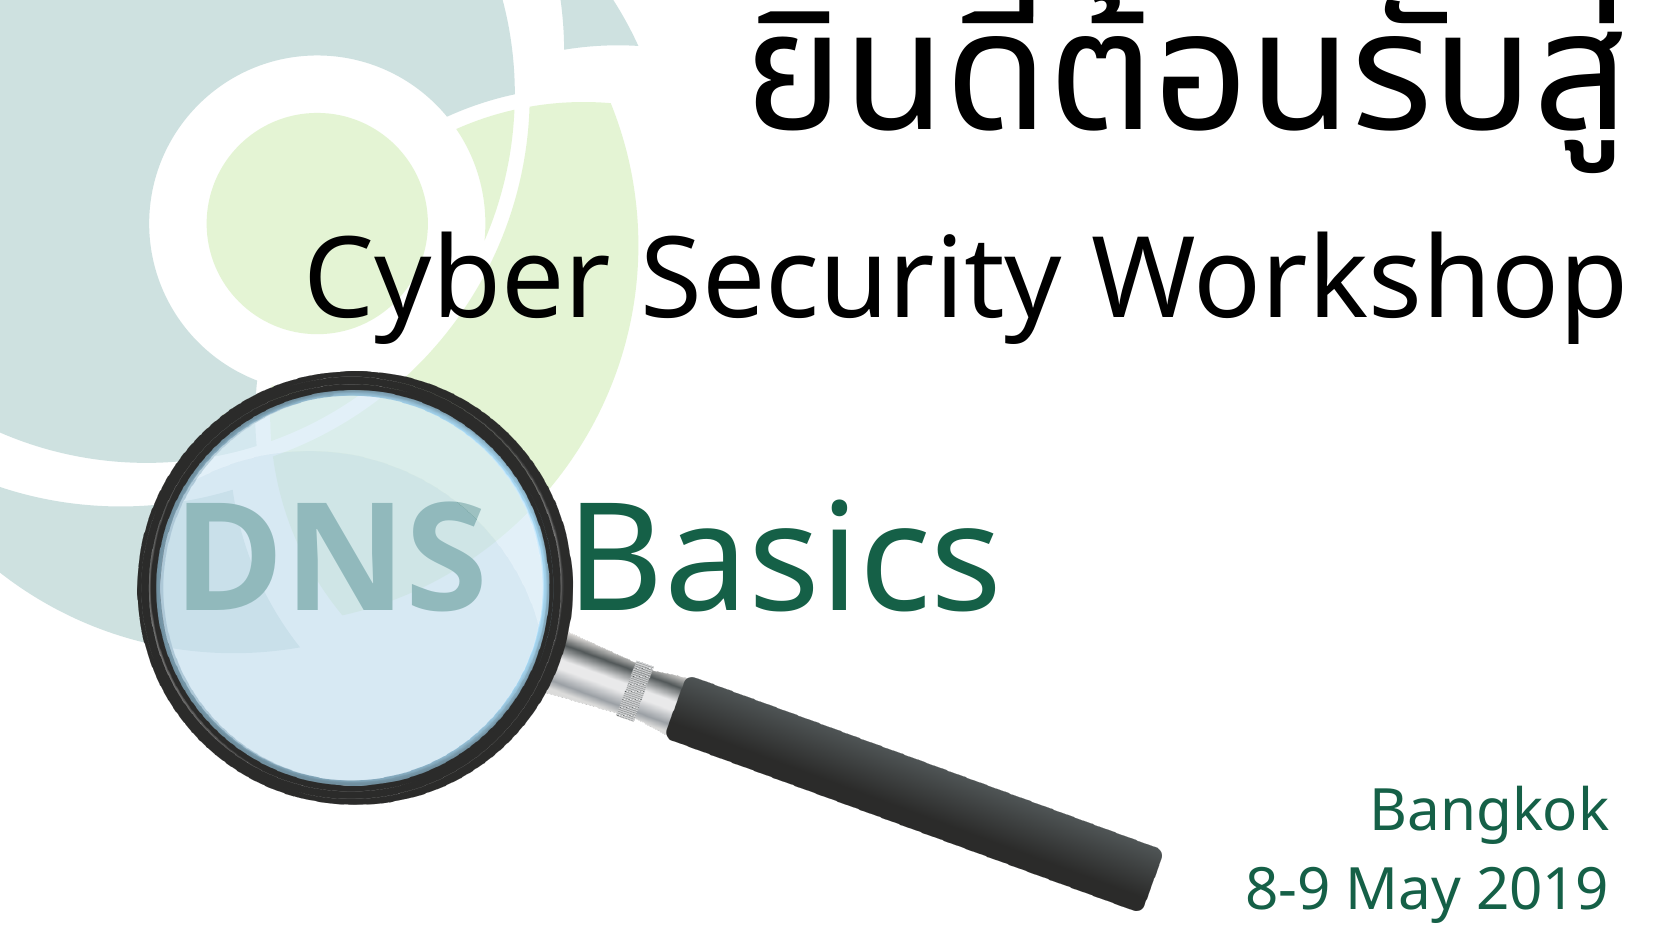

# ยินดีต้อนรับสู่ Cyber Security Workshop
DNS Basics
Bangkok
8-9 May 2019